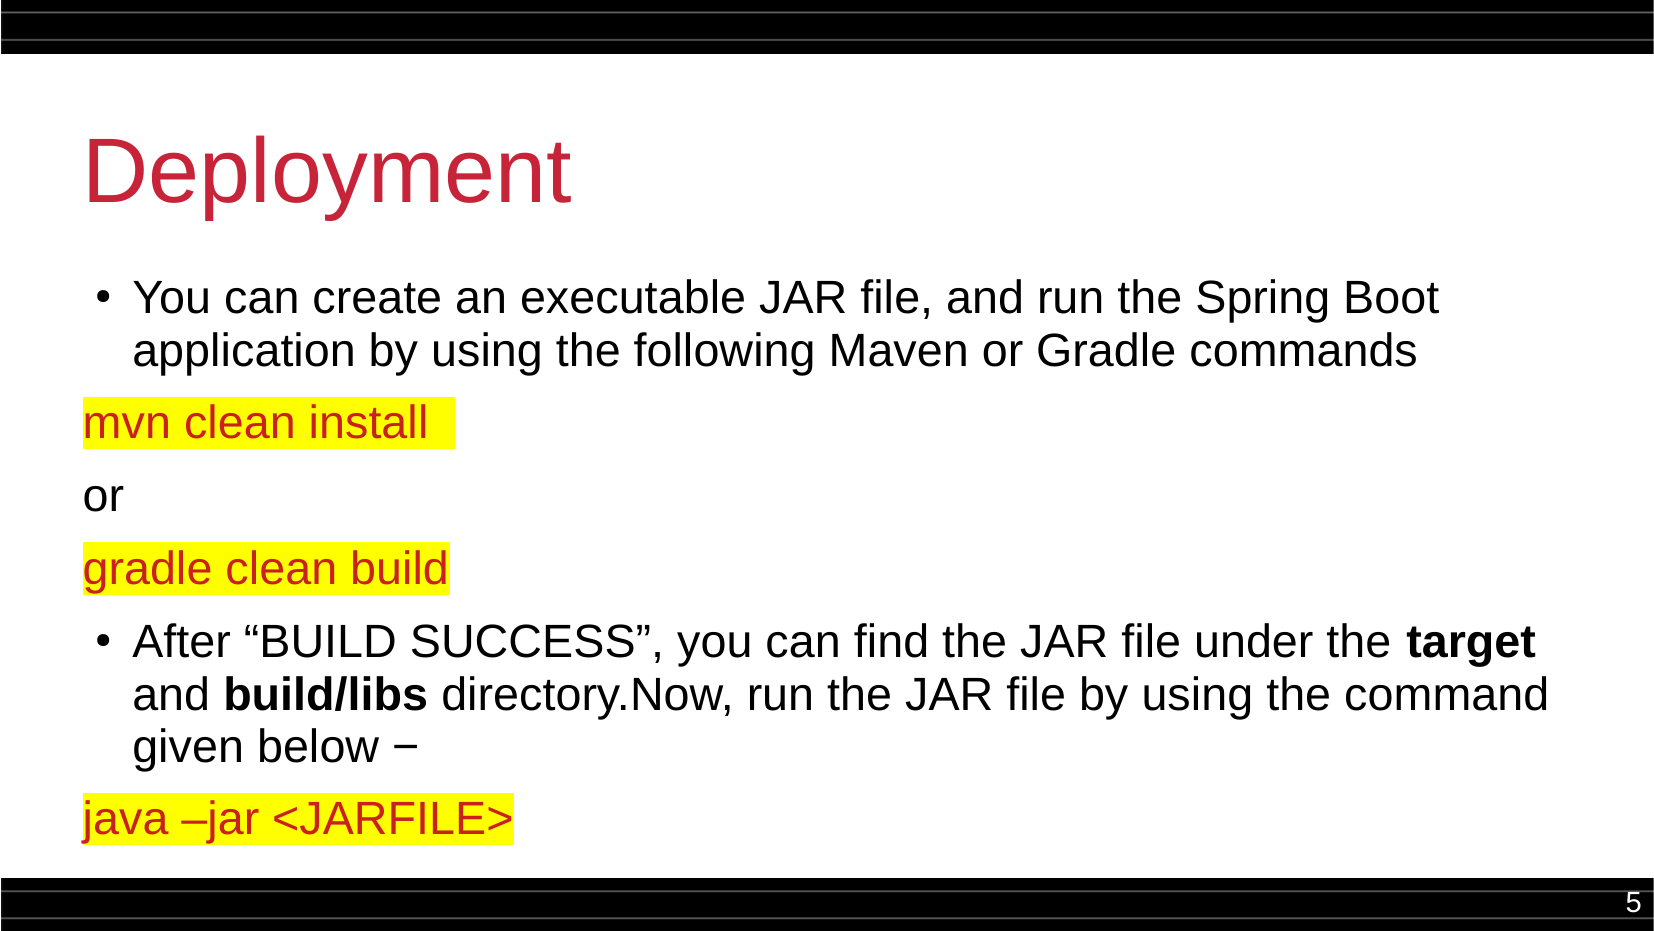

# Deployment
You can create an executable JAR file, and run the Spring Boot application by using the following Maven or Gradle commands
mvn clean install
or
gradle clean build
After “BUILD SUCCESS”, you can find the JAR file under the target and build/libs directory.Now, run the JAR file by using the command given below −
java –jar <JARFILE>